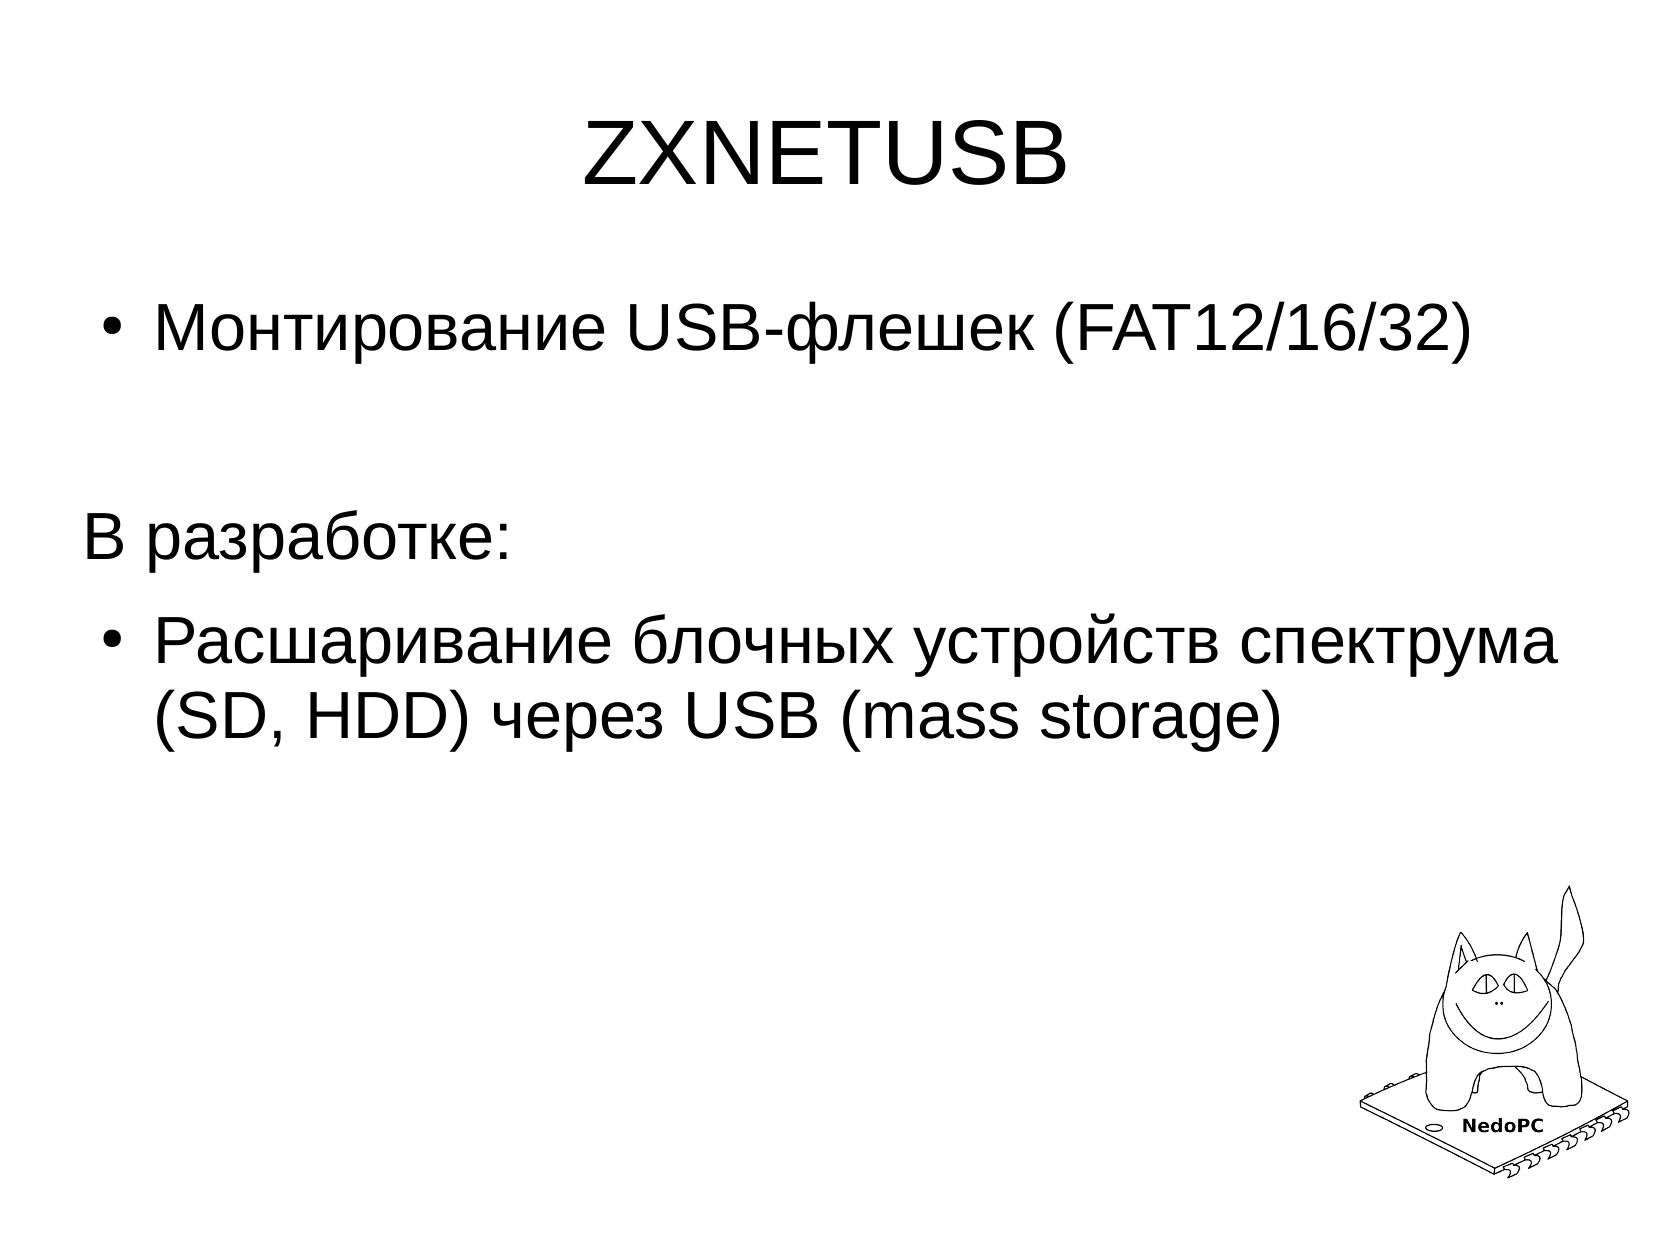

# ZXNETUSB
Монтирование USB-флешек (FAT12/16/32)
В разработке:
Расшаривание блочных устройств спектрума (SD, HDD) через USB (mass storage)